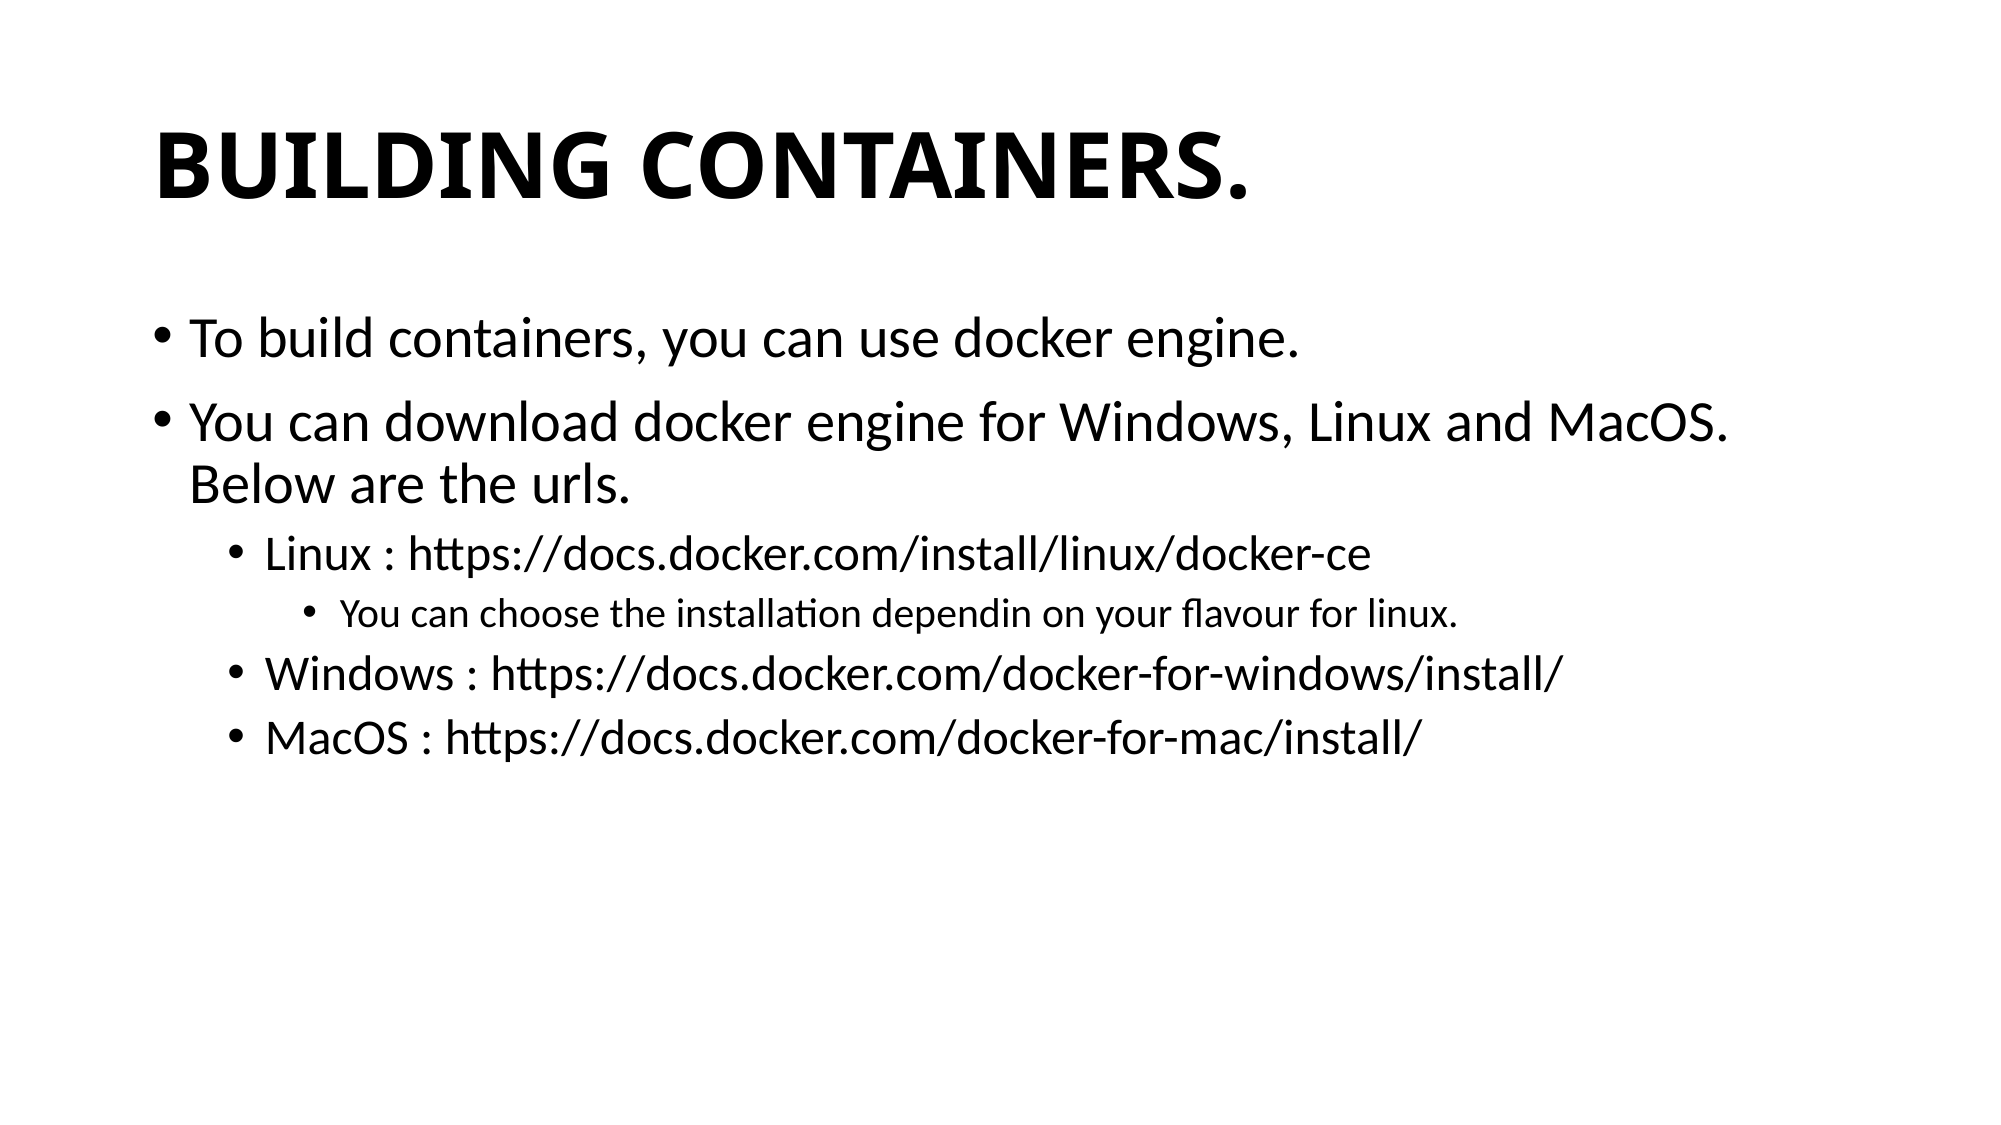

# BUILDING CONTAINERS.
To build containers, you can use docker engine.
You can download docker engine for Windows, Linux and MacOS. Below are the urls.
Linux : https://docs.docker.com/install/linux/docker-ce
You can choose the installation dependin on your flavour for linux.
Windows : https://docs.docker.com/docker-for-windows/install/
MacOS : https://docs.docker.com/docker-for-mac/install/